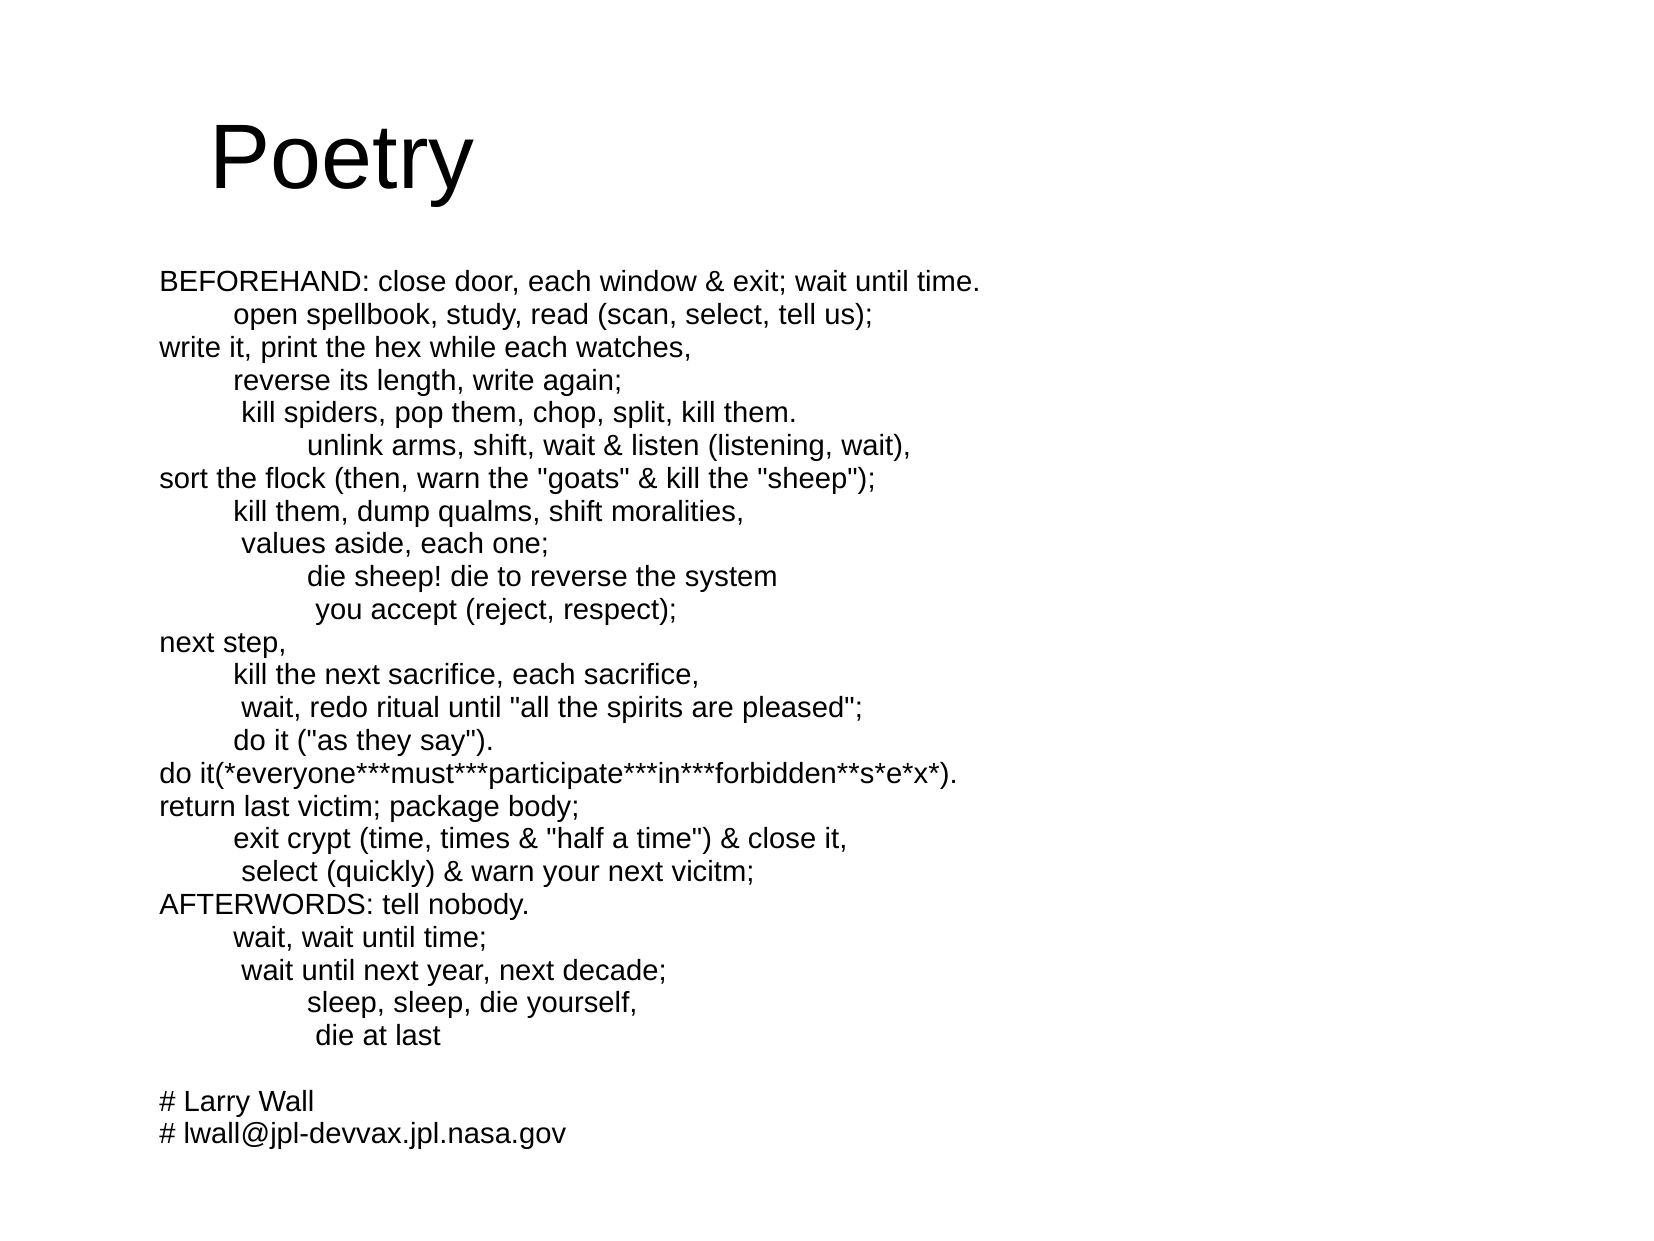

# Poetry
	BEFOREHAND: close door, each window & exit; wait until time.
		open spellbook, study, read (scan, select, tell us);
	write it, print the hex while each watches,
		reverse its length, write again;
		 kill spiders, pop them, chop, split, kill them.
		 	unlink arms, shift, wait & listen (listening, wait),
	sort the flock (then, warn the "goats" & kill the "sheep");
		kill them, dump qualms, shift moralities,
		 values aside, each one;
		 	die sheep! die to reverse the system
		 	 you accept (reject, respect);
	next step,
		kill the next sacrifice, each sacrifice,
		 wait, redo ritual until "all the spirits are pleased";
		do it ("as they say").
	do it(*everyone***must***participate***in***forbidden**s*e*x*).
	return last victim; package body;
		exit crypt (time, times & "half a time") & close it,
		 select (quickly) & warn your next vicitm;
	AFTERWORDS: tell nobody.
		wait, wait until time;
		 wait until next year, next decade;
		 	sleep, sleep, die yourself,
		 	 die at last
	# Larry Wall
	# lwall@jpl-devvax.jpl.nasa.gov